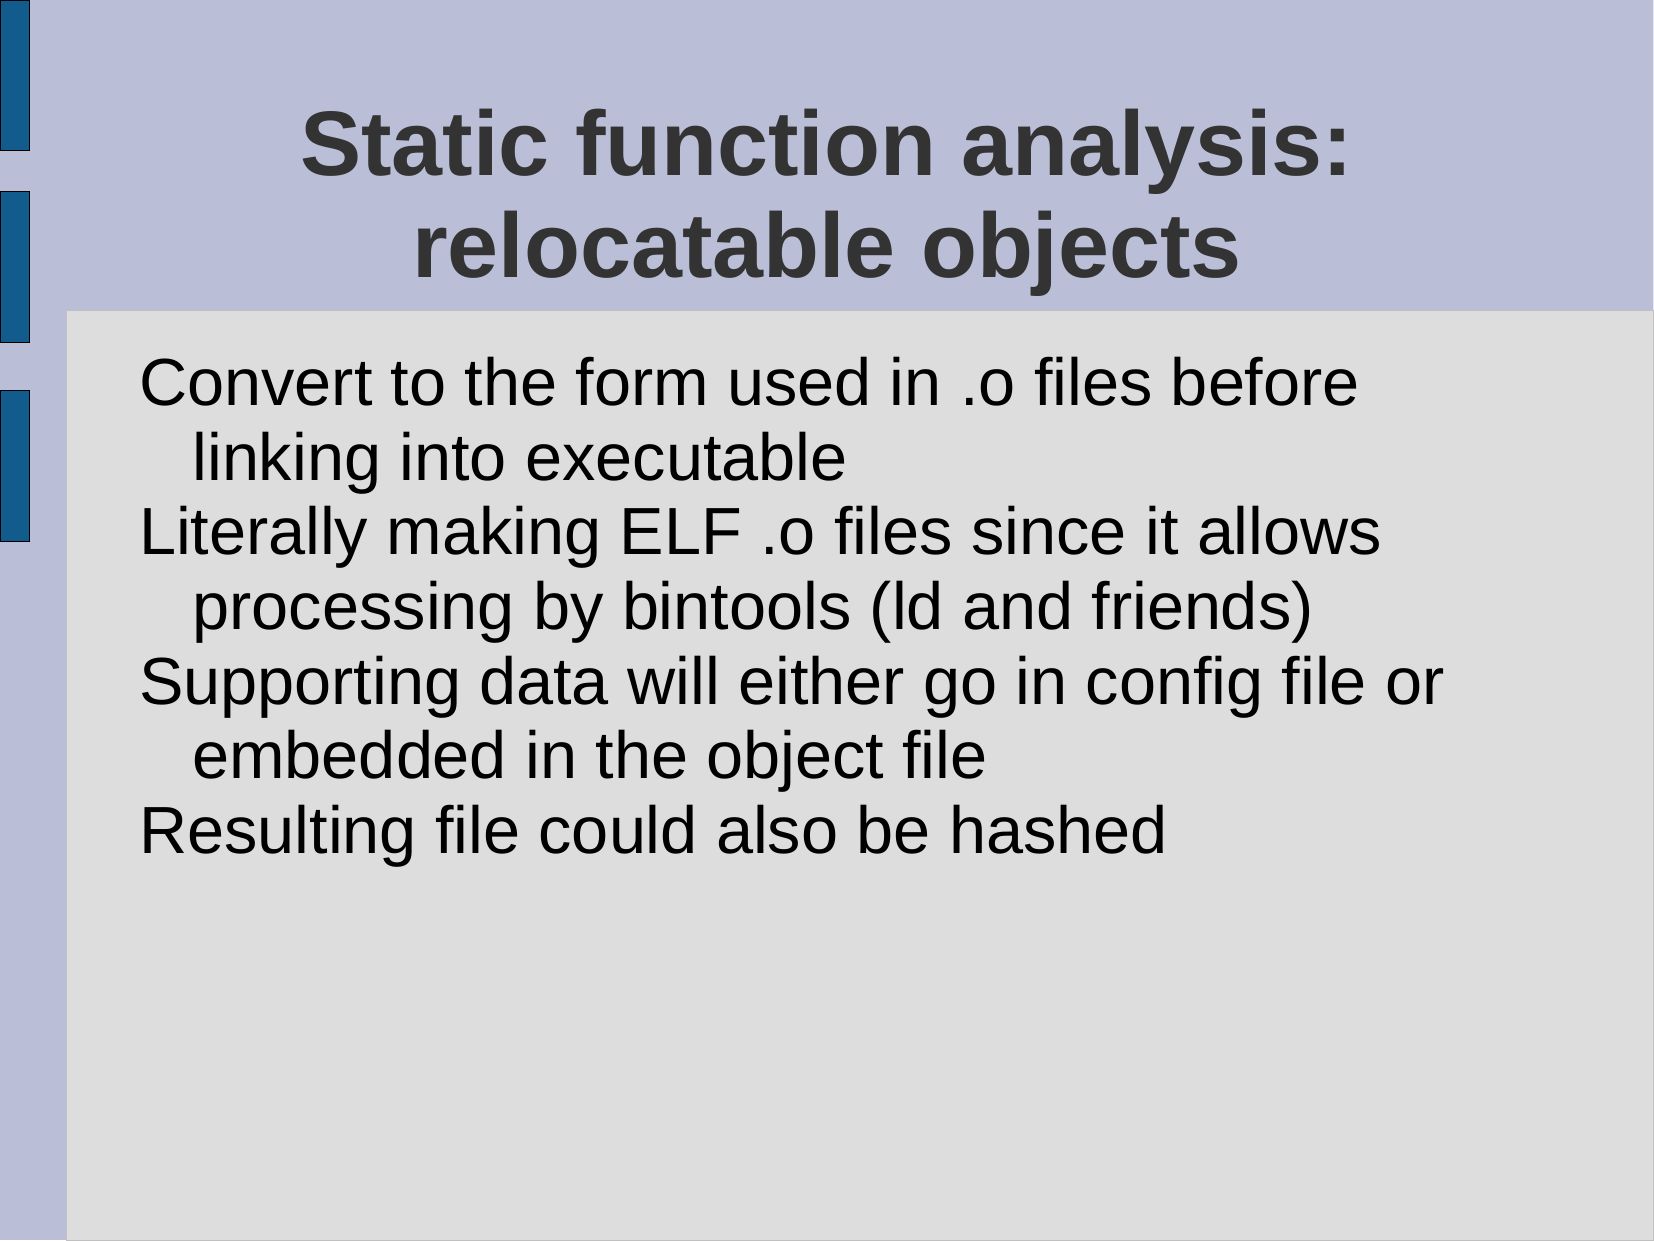

# Static function analysis: relocatable objects
Convert to the form used in .o files before linking into executable
Literally making ELF .o files since it allows processing by bintools (ld and friends)
Supporting data will either go in config file or embedded in the object file
Resulting file could also be hashed